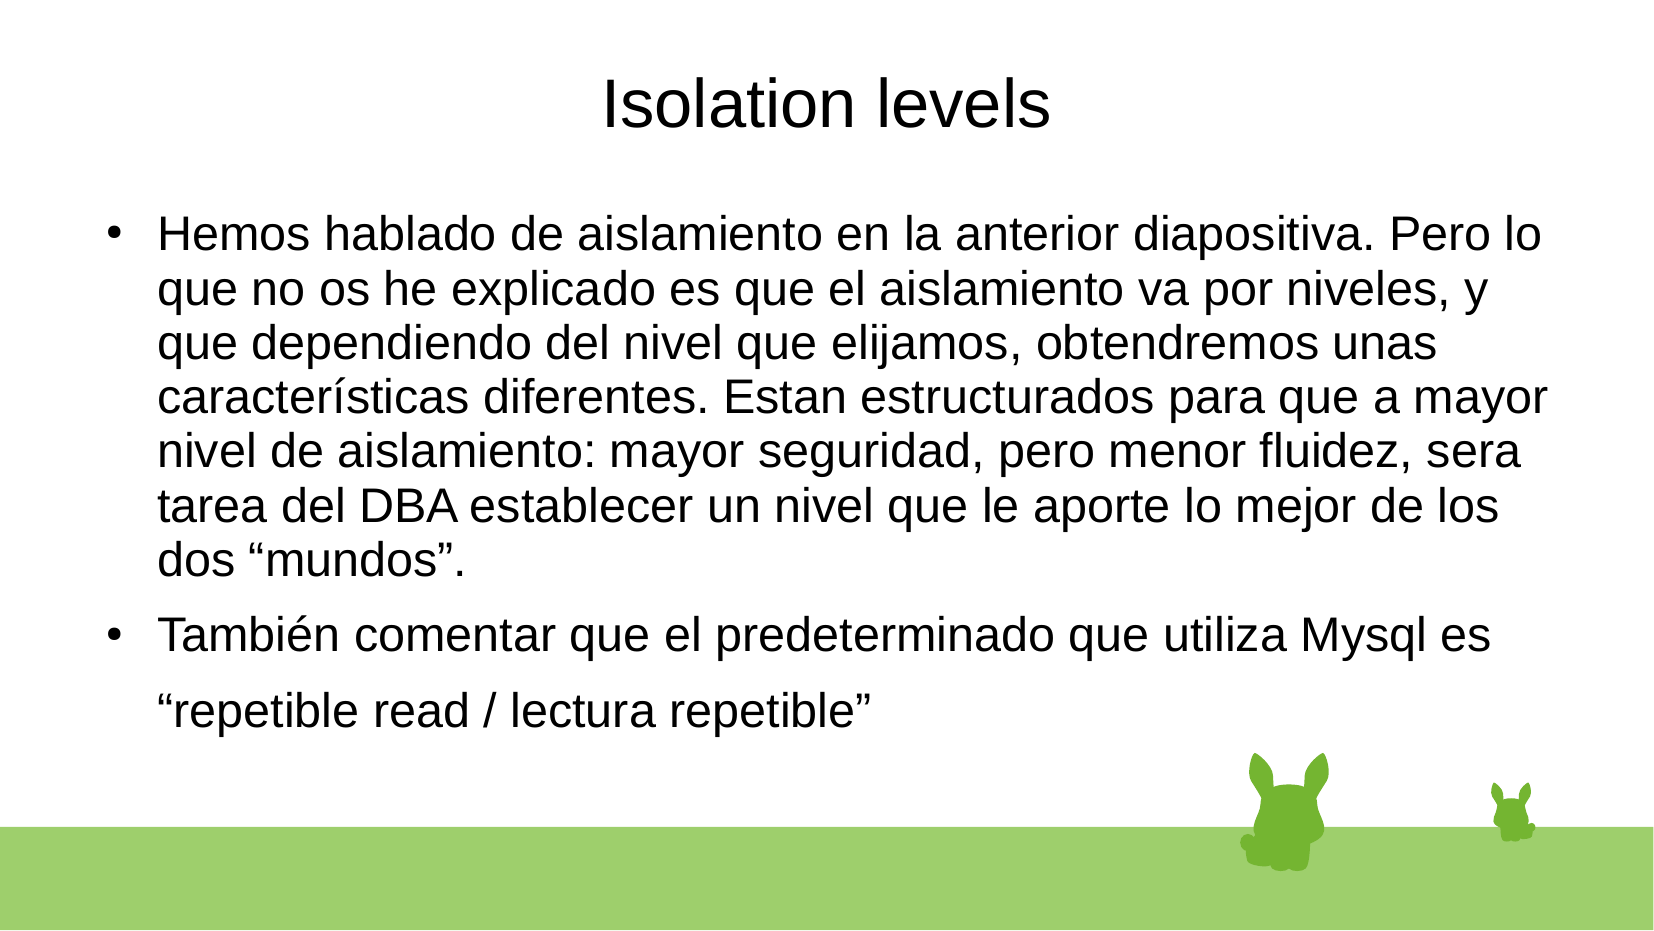

# Isolation levels
Hemos hablado de aislamiento en la anterior diapositiva. Pero lo que no os he explicado es que el aislamiento va por niveles, y que dependiendo del nivel que elijamos, obtendremos unas características diferentes. Estan estructurados para que a mayor nivel de aislamiento: mayor seguridad, pero menor fluidez, sera tarea del DBA establecer un nivel que le aporte lo mejor de los dos “mundos”.
También comentar que el predeterminado que utiliza Mysql es
“repetible read / lectura repetible”